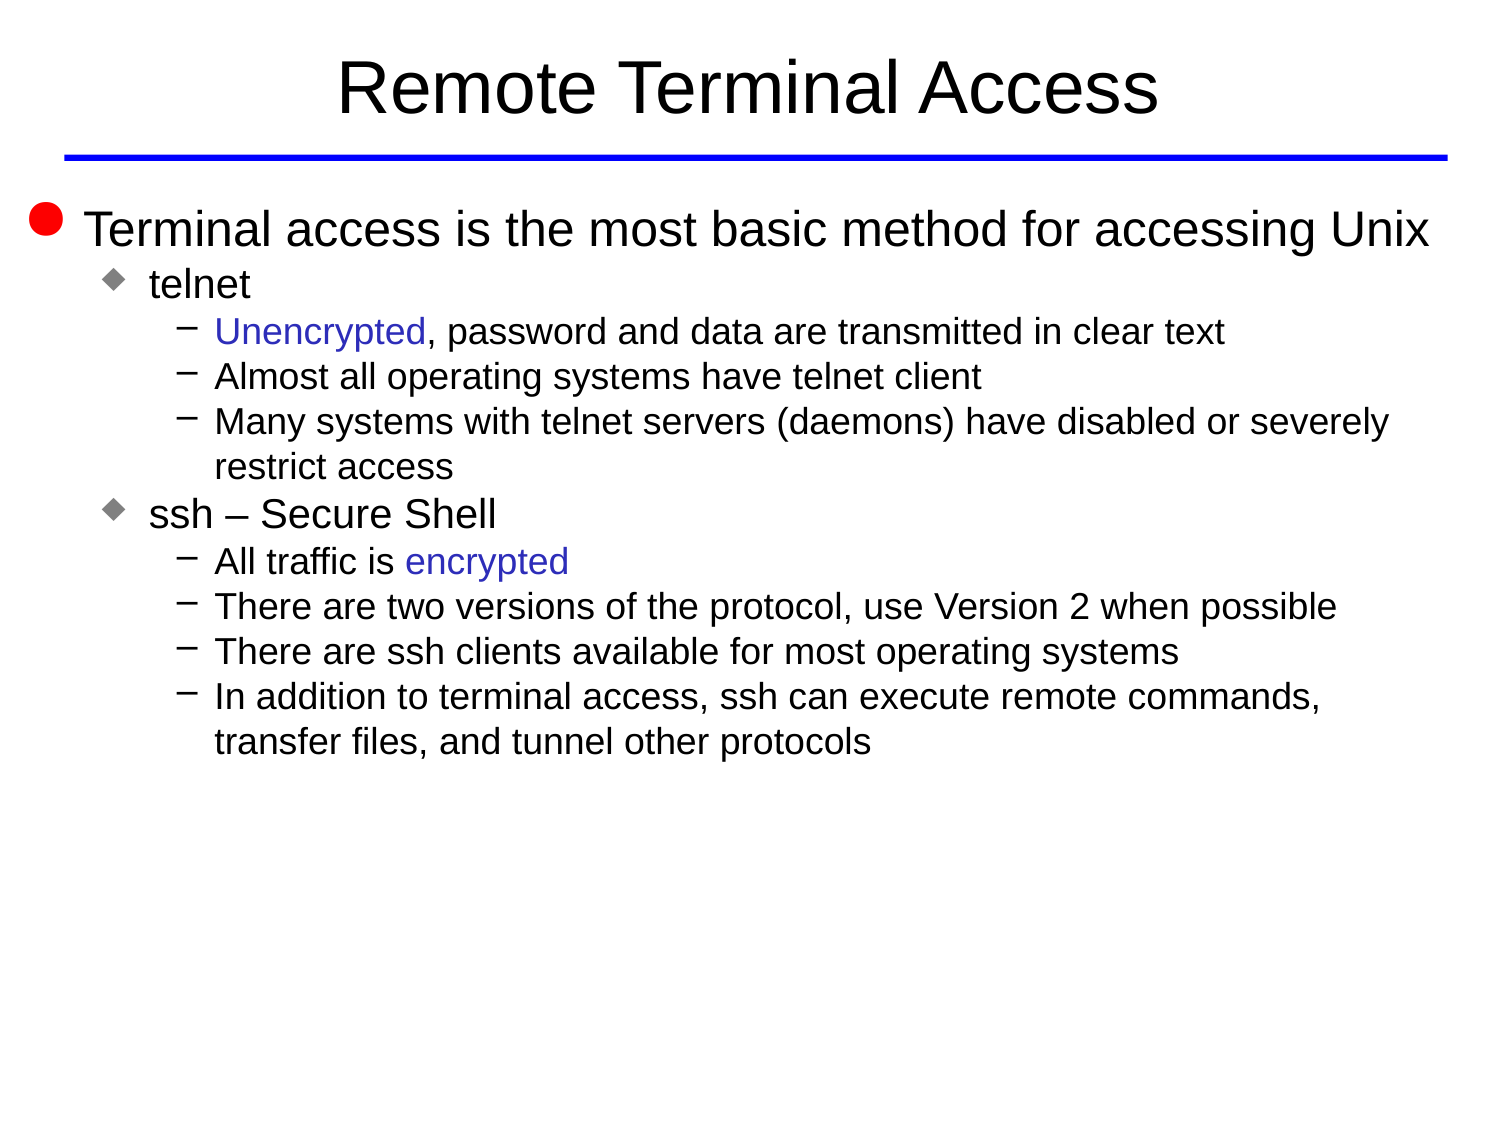

# Remote Terminal Access
Terminal access is the most basic method for accessing Unix
telnet
Unencrypted, password and data are transmitted in clear text
Almost all operating systems have telnet client
Many systems with telnet servers (daemons) have disabled or severely restrict access
ssh – Secure Shell
All traffic is encrypted
There are two versions of the protocol, use Version 2 when possible
There are ssh clients available for most operating systems
In addition to terminal access, ssh can execute remote commands, transfer files, and tunnel other protocols